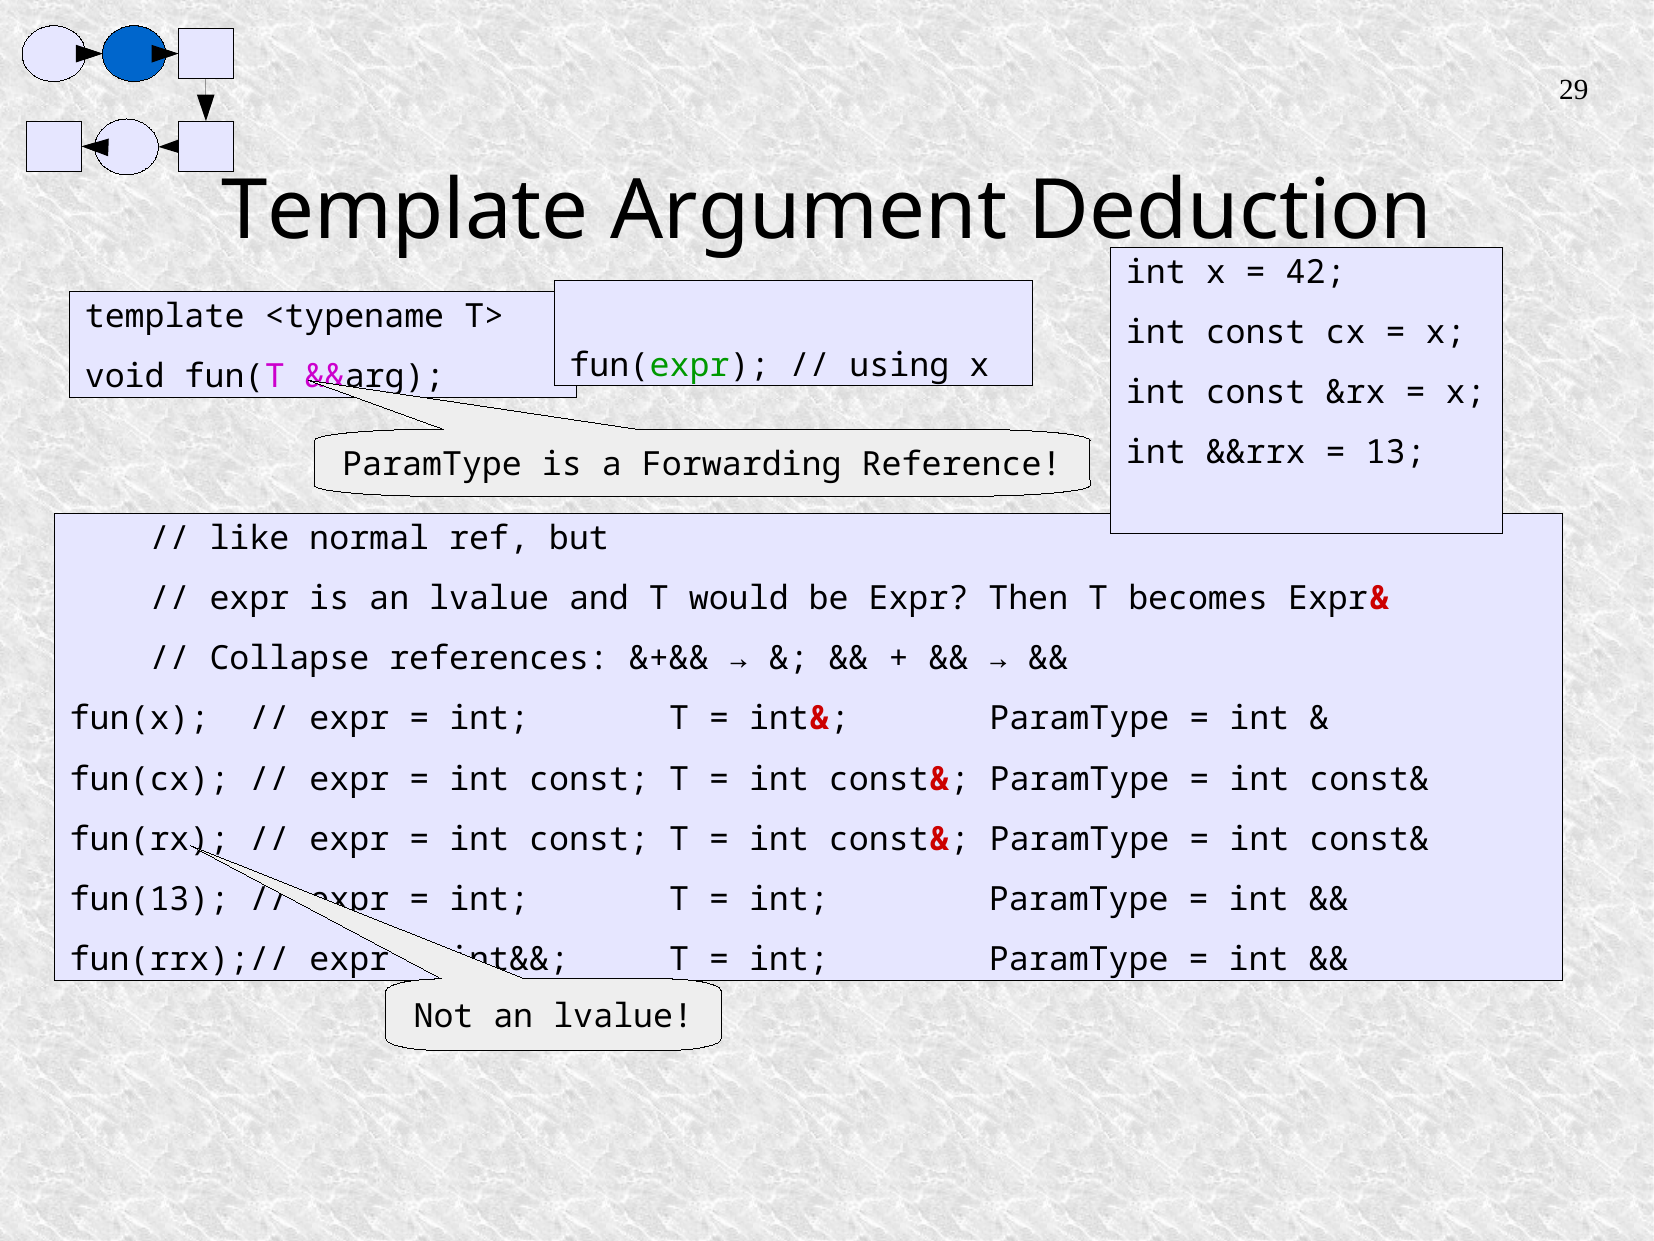

29
# Template Argument Deduction
int x = 42;
int const cx = x;
int const &rx = x;
int &&rrx = 13;
fun(expr); // using x
template <typename T>
void fun(T &&arg);
ParamType is a Forwarding Reference!
 // like normal ref, but
 // expr is an lvalue and T would be Expr? Then T becomes Expr&
 // Collapse references: &+&& → &; && + && → &&
fun(x); // expr = int; T = int&; ParamType = int &
fun(cx); // expr = int const; T = int const&; ParamType = int const&
fun(rx); // expr = int const; T = int const&; ParamType = int const&
fun(13); // expr = int; T = int; ParamType = int &&
fun(rrx);// expr = int&&; T = int; ParamType = int &&
Not an lvalue!